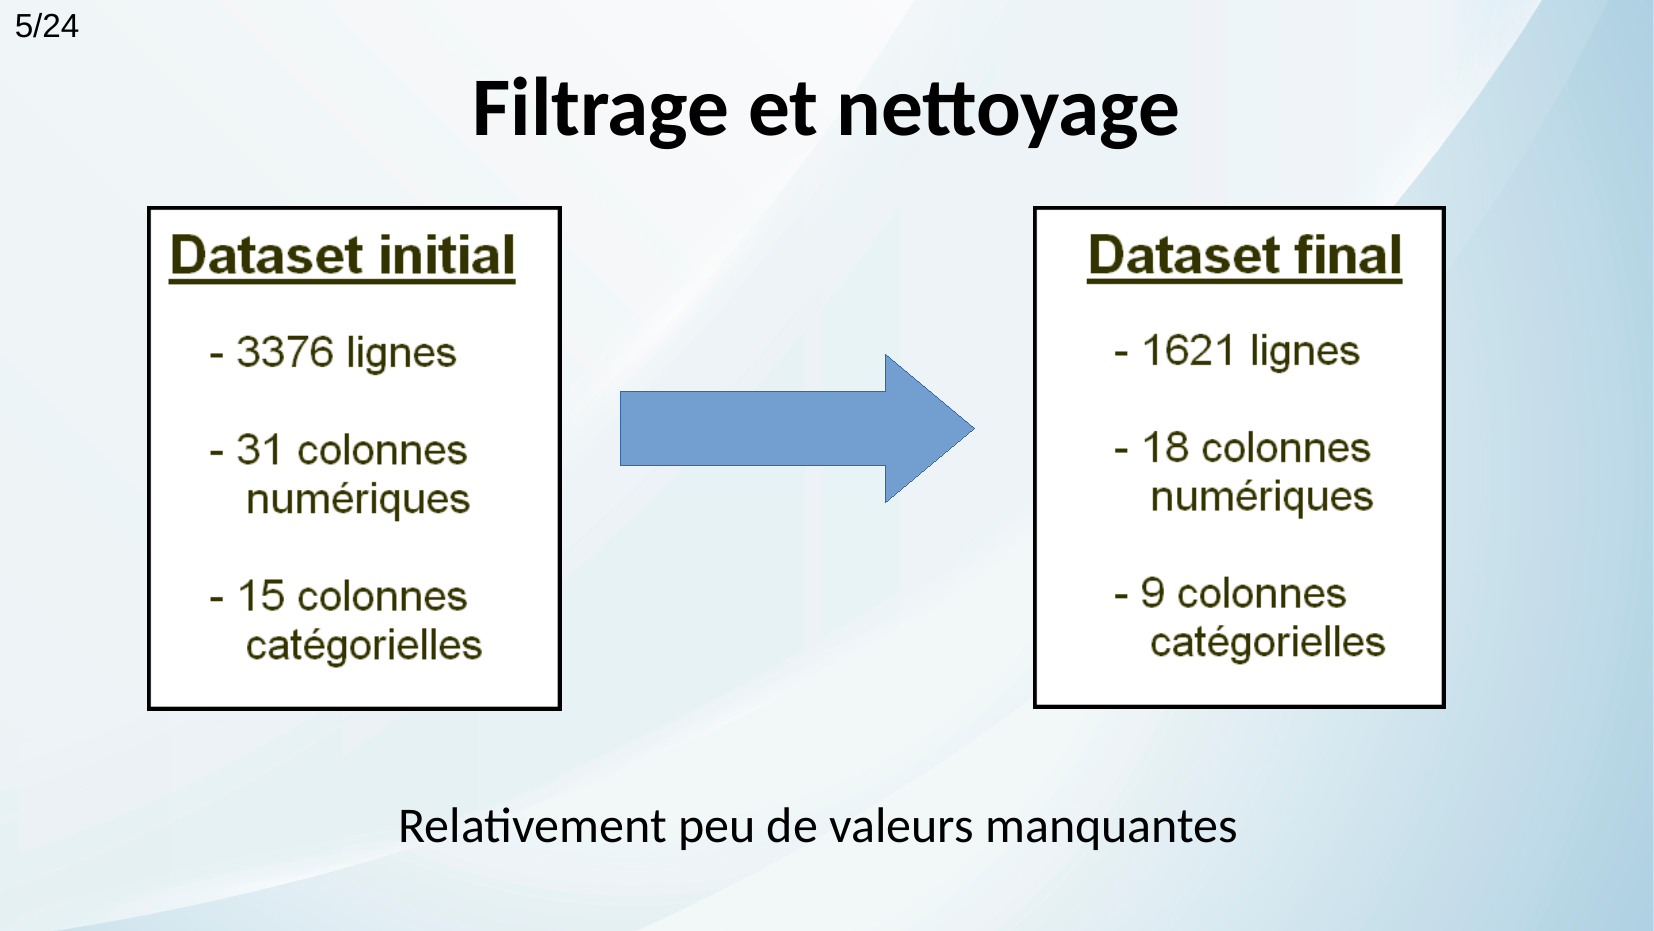

5/24
# Filtrage et nettoyage
Relativement peu de valeurs manquantes